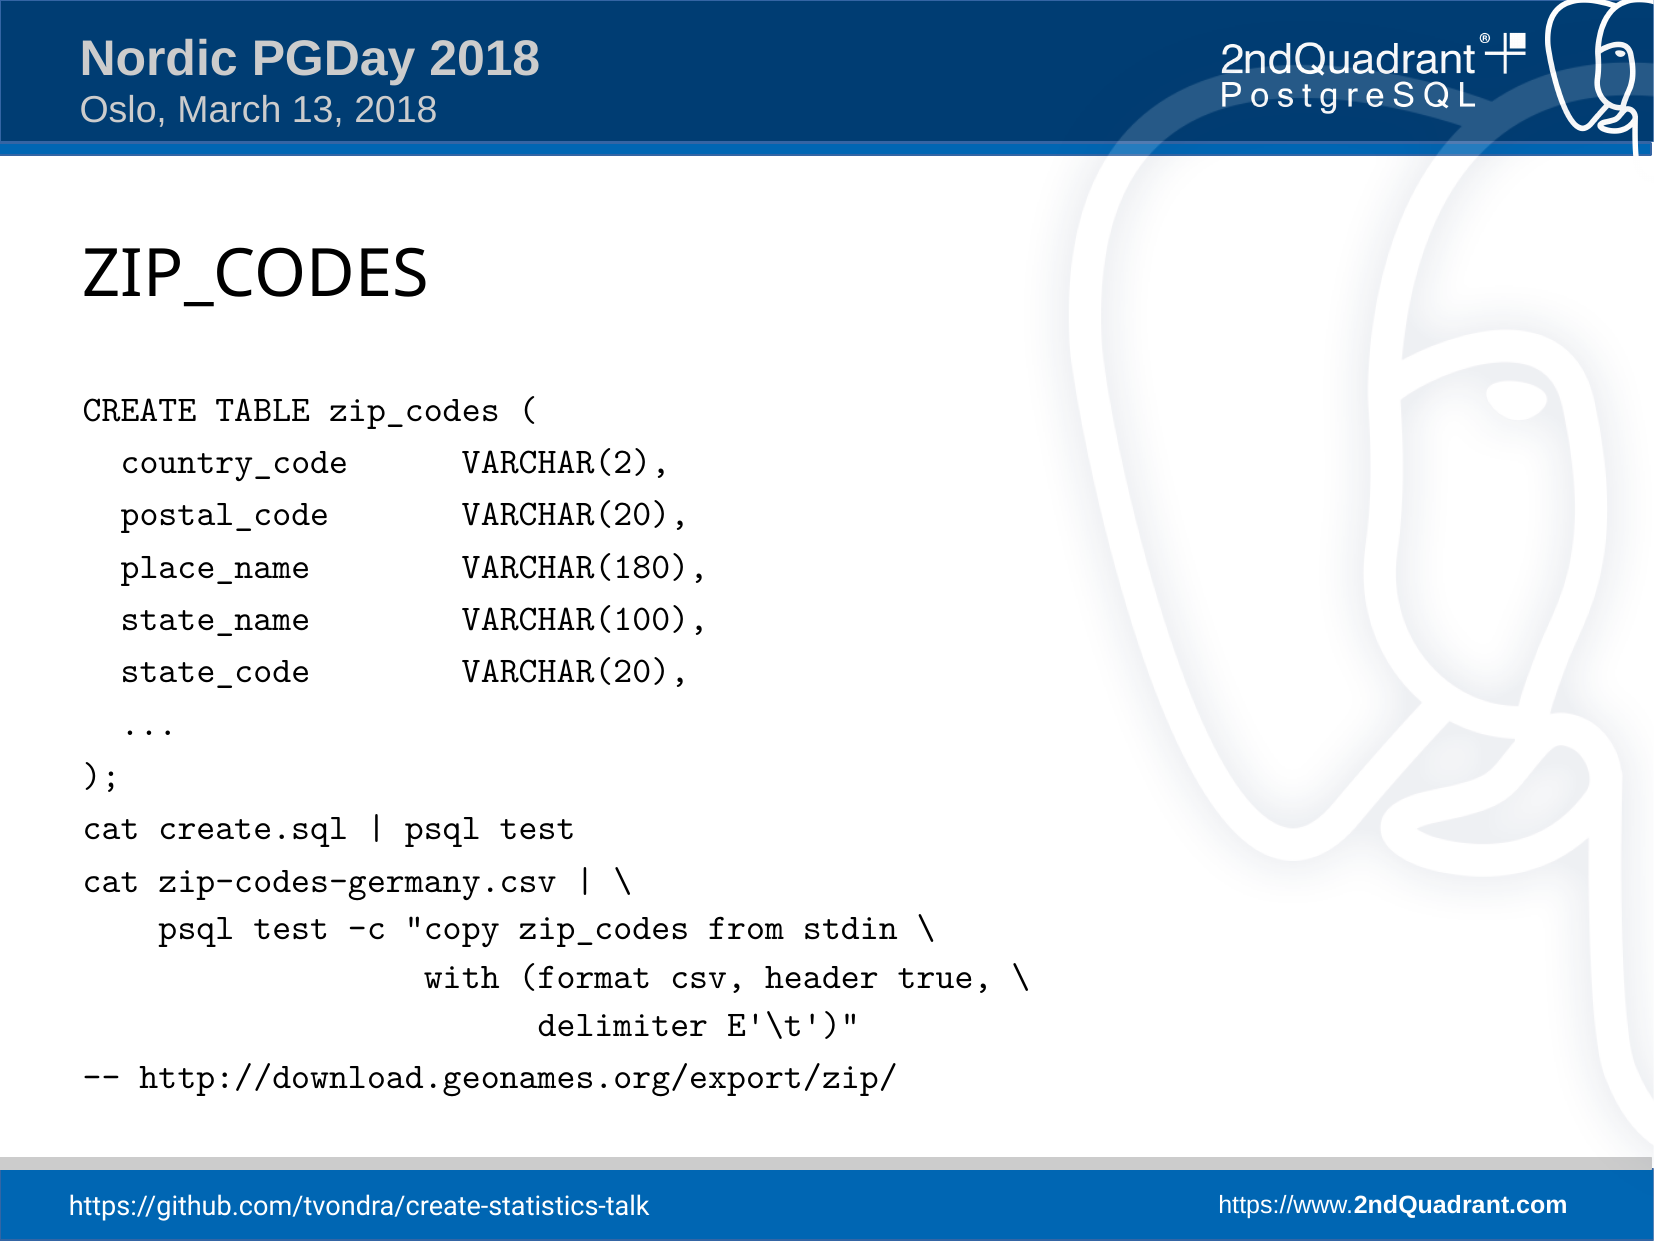

# ZIP_CODES
CREATE TABLE zip_codes (
 country_code VARCHAR(2),
 postal_code VARCHAR(20),
 place_name VARCHAR(180),
 state_name VARCHAR(100),
 state_code VARCHAR(20),
 ...
);
cat create.sql | psql test
cat zip-codes-germany.csv | \
 psql test -c "copy zip_codes from stdin \
 with (format csv, header true, \
 delimiter E'\t')"
-- http://download.geonames.org/export/zip/